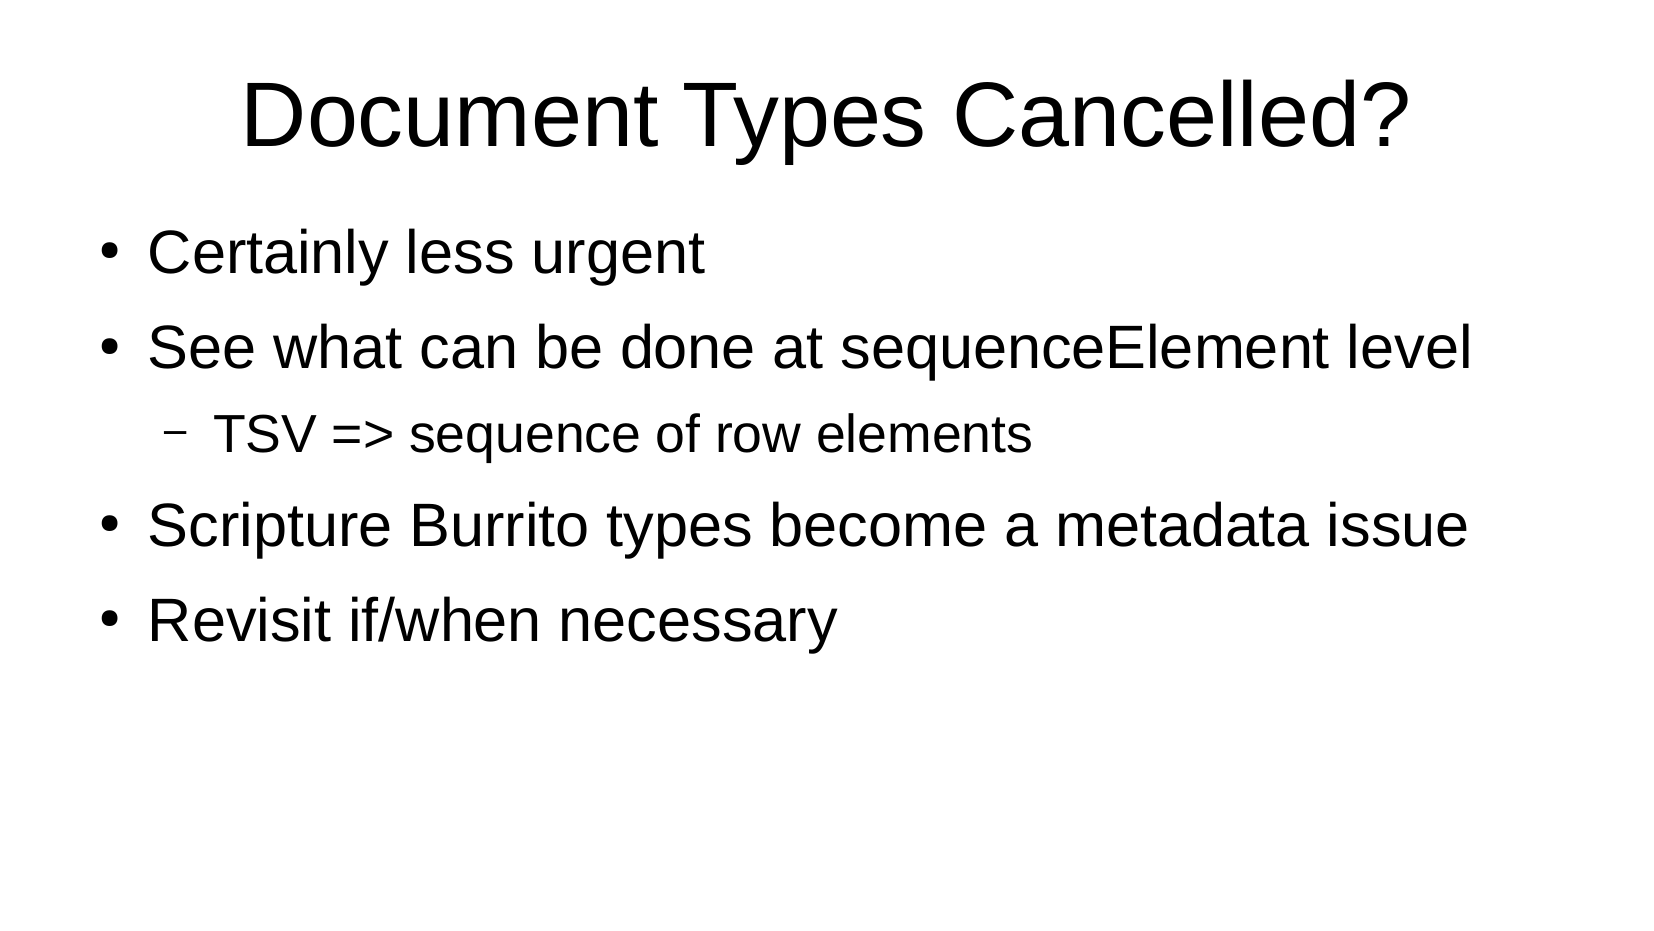

# Document Types Cancelled?
Certainly less urgent
See what can be done at sequenceElement level
TSV => sequence of row elements
Scripture Burrito types become a metadata issue
Revisit if/when necessary